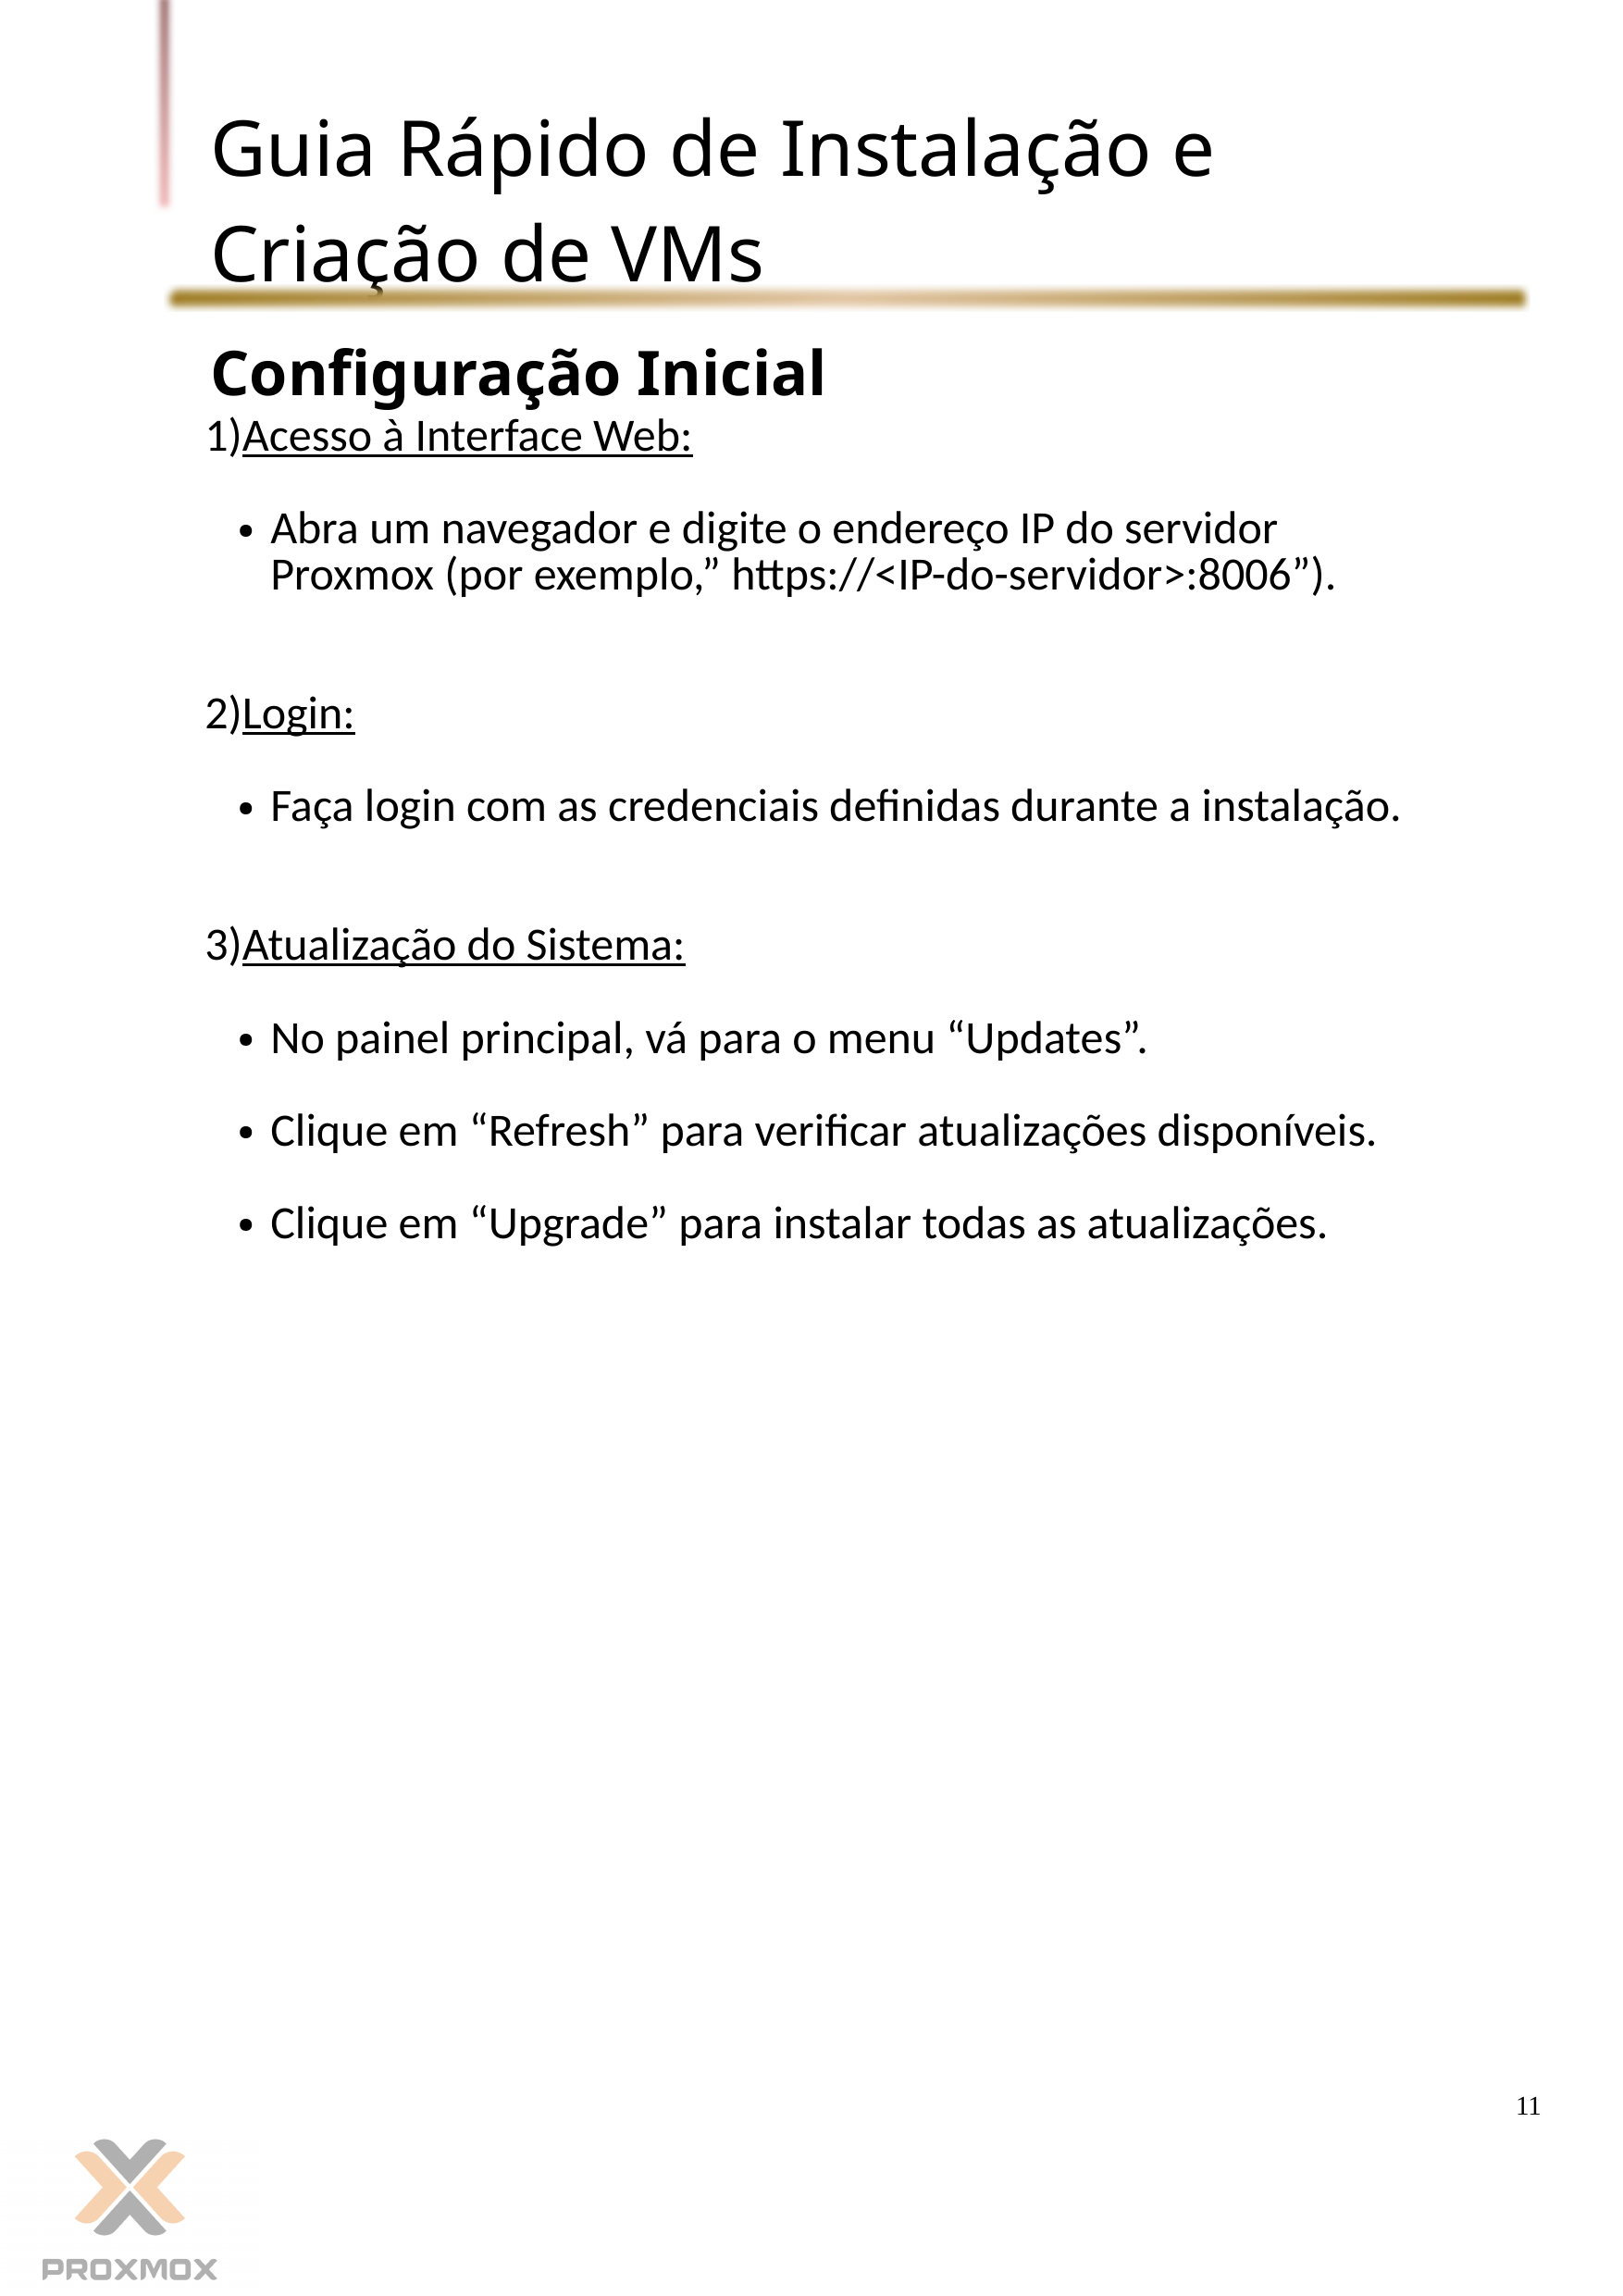

Guia Rápido de Instalação e Criação de VMs
Configuração Inicial
Acesso à Interface Web:
Abra um navegador e digite o endereço IP do servidor Proxmox (por exemplo,” https://<IP-do-servidor>:8006”).
Login:
Faça login com as credenciais definidas durante a instalação.
Atualização do Sistema:
No painel principal, vá para o menu “Updates”.
Clique em “Refresh” para verificar atualizações disponíveis.
Clique em “Upgrade” para instalar todas as atualizações.
11